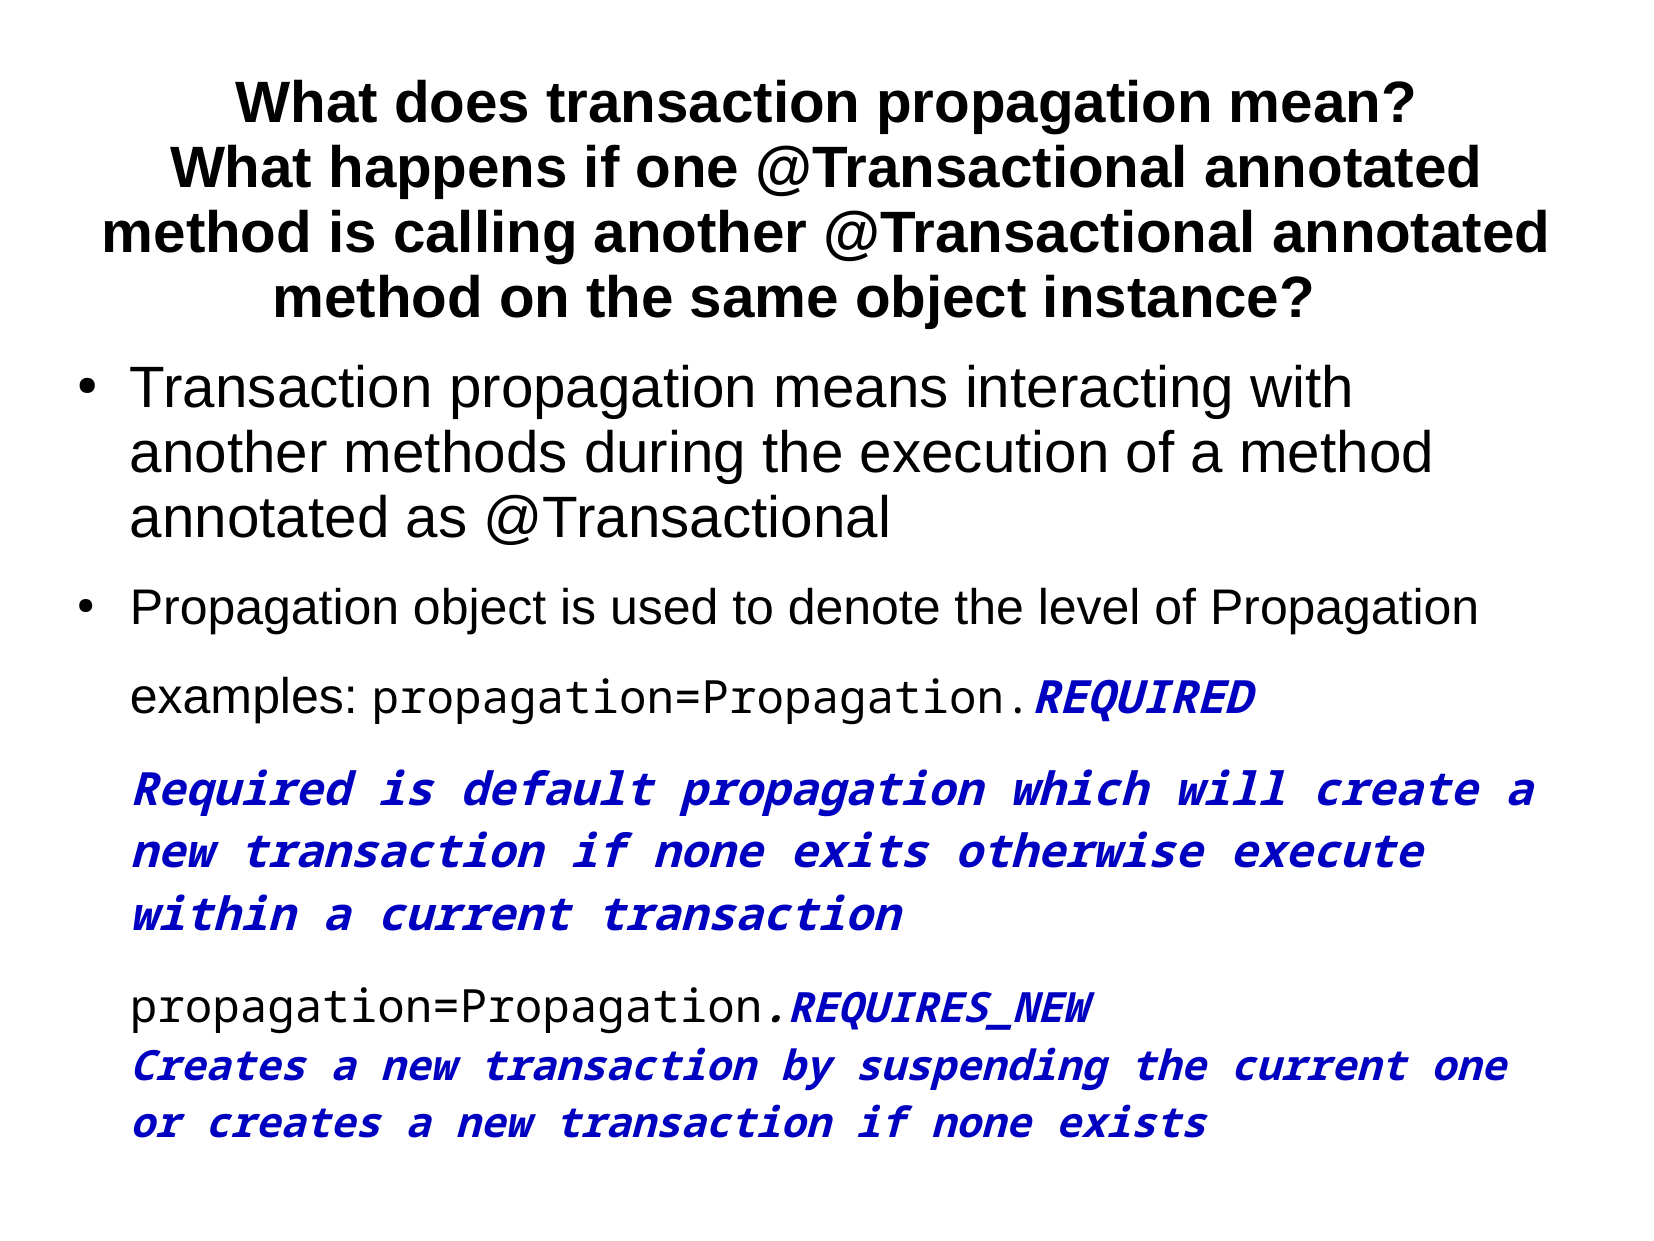

# What does transaction propagation mean? What happens if one @Transactional annotated method is calling another @Transactional annotated method on the same object instance?
Transaction propagation means interacting with another methods during the execution of a method annotated as @Transactional
Propagation object is used to denote the level of Propagation
examples: propagation=Propagation.REQUIRED
Required is default propagation which will create a new transaction if none exits otherwise execute within a current transaction
propagation=Propagation.REQUIRES_NEW
Creates a new transaction by suspending the current one or creates a new transaction if none exists